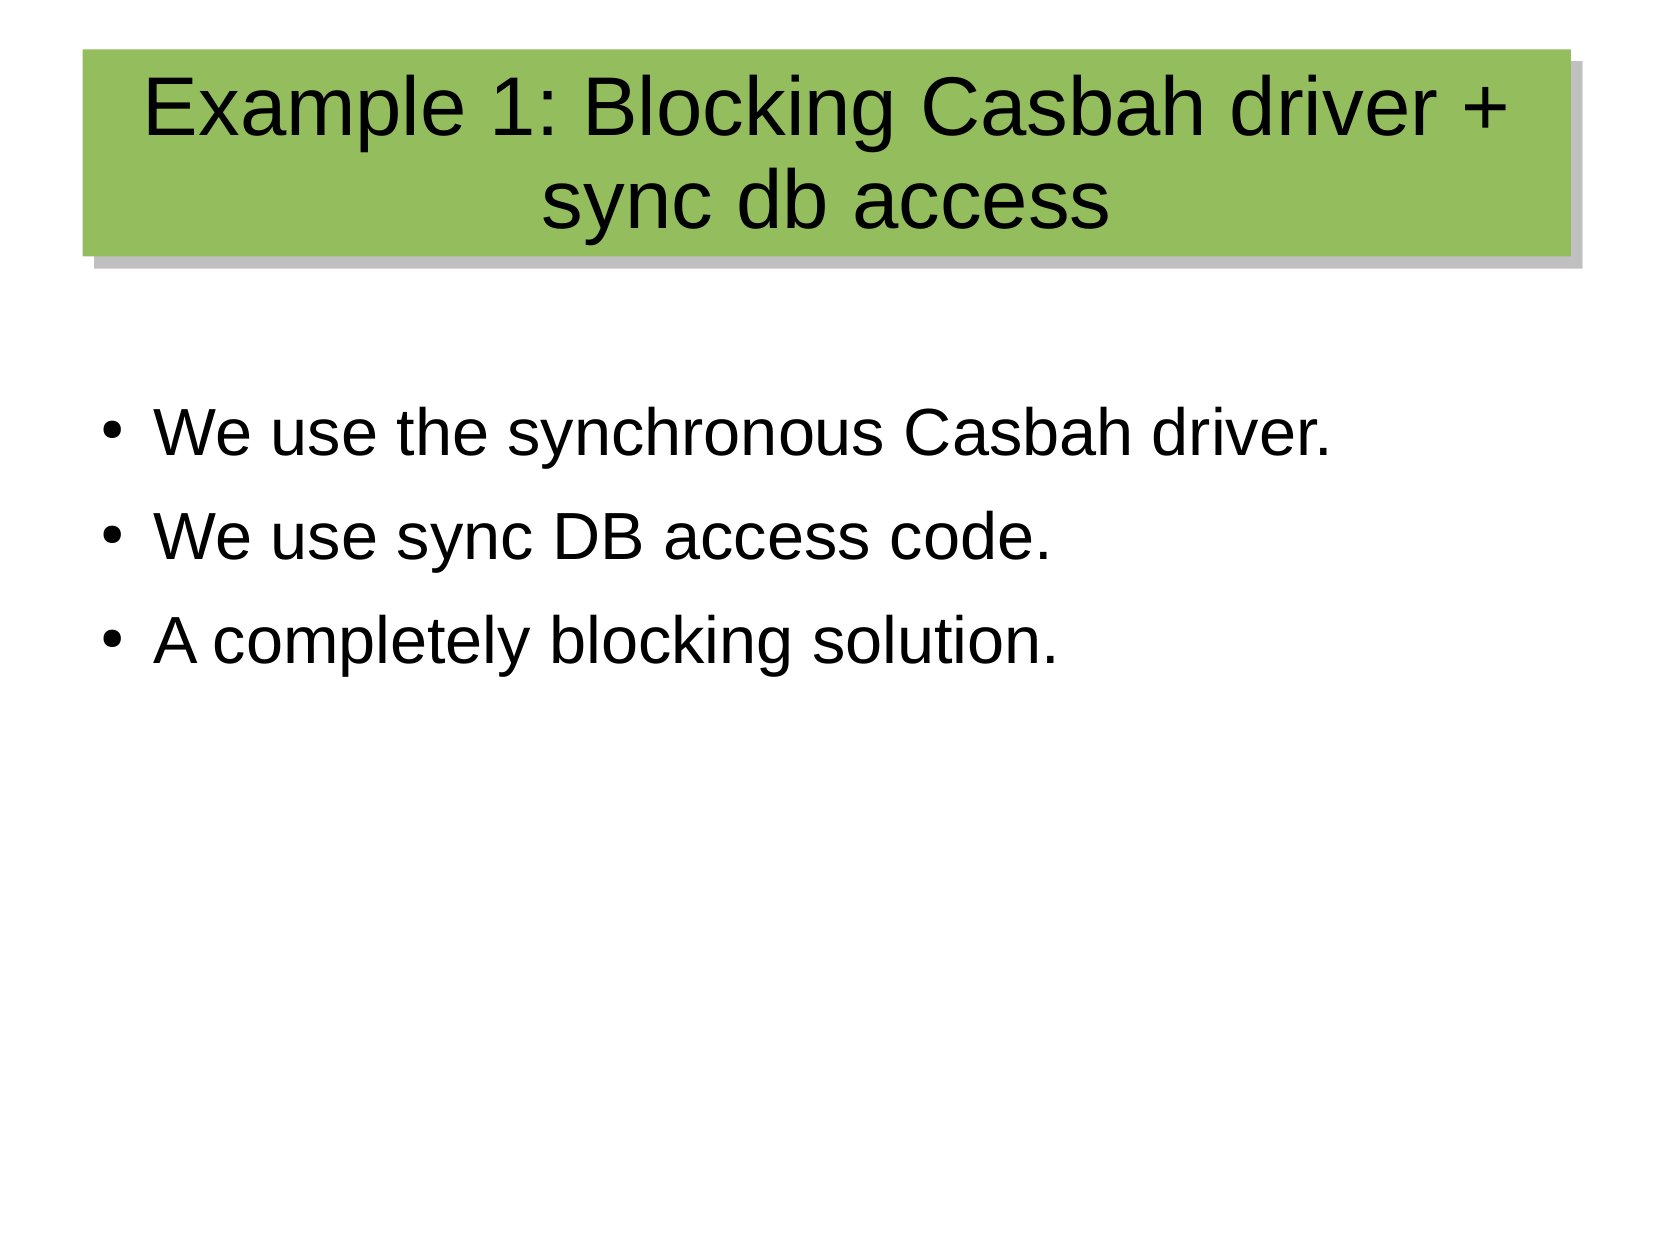

# Example 1: Blocking Casbah driver + sync db access
We use the synchronous Casbah driver.
We use sync DB access code.
A completely blocking solution.